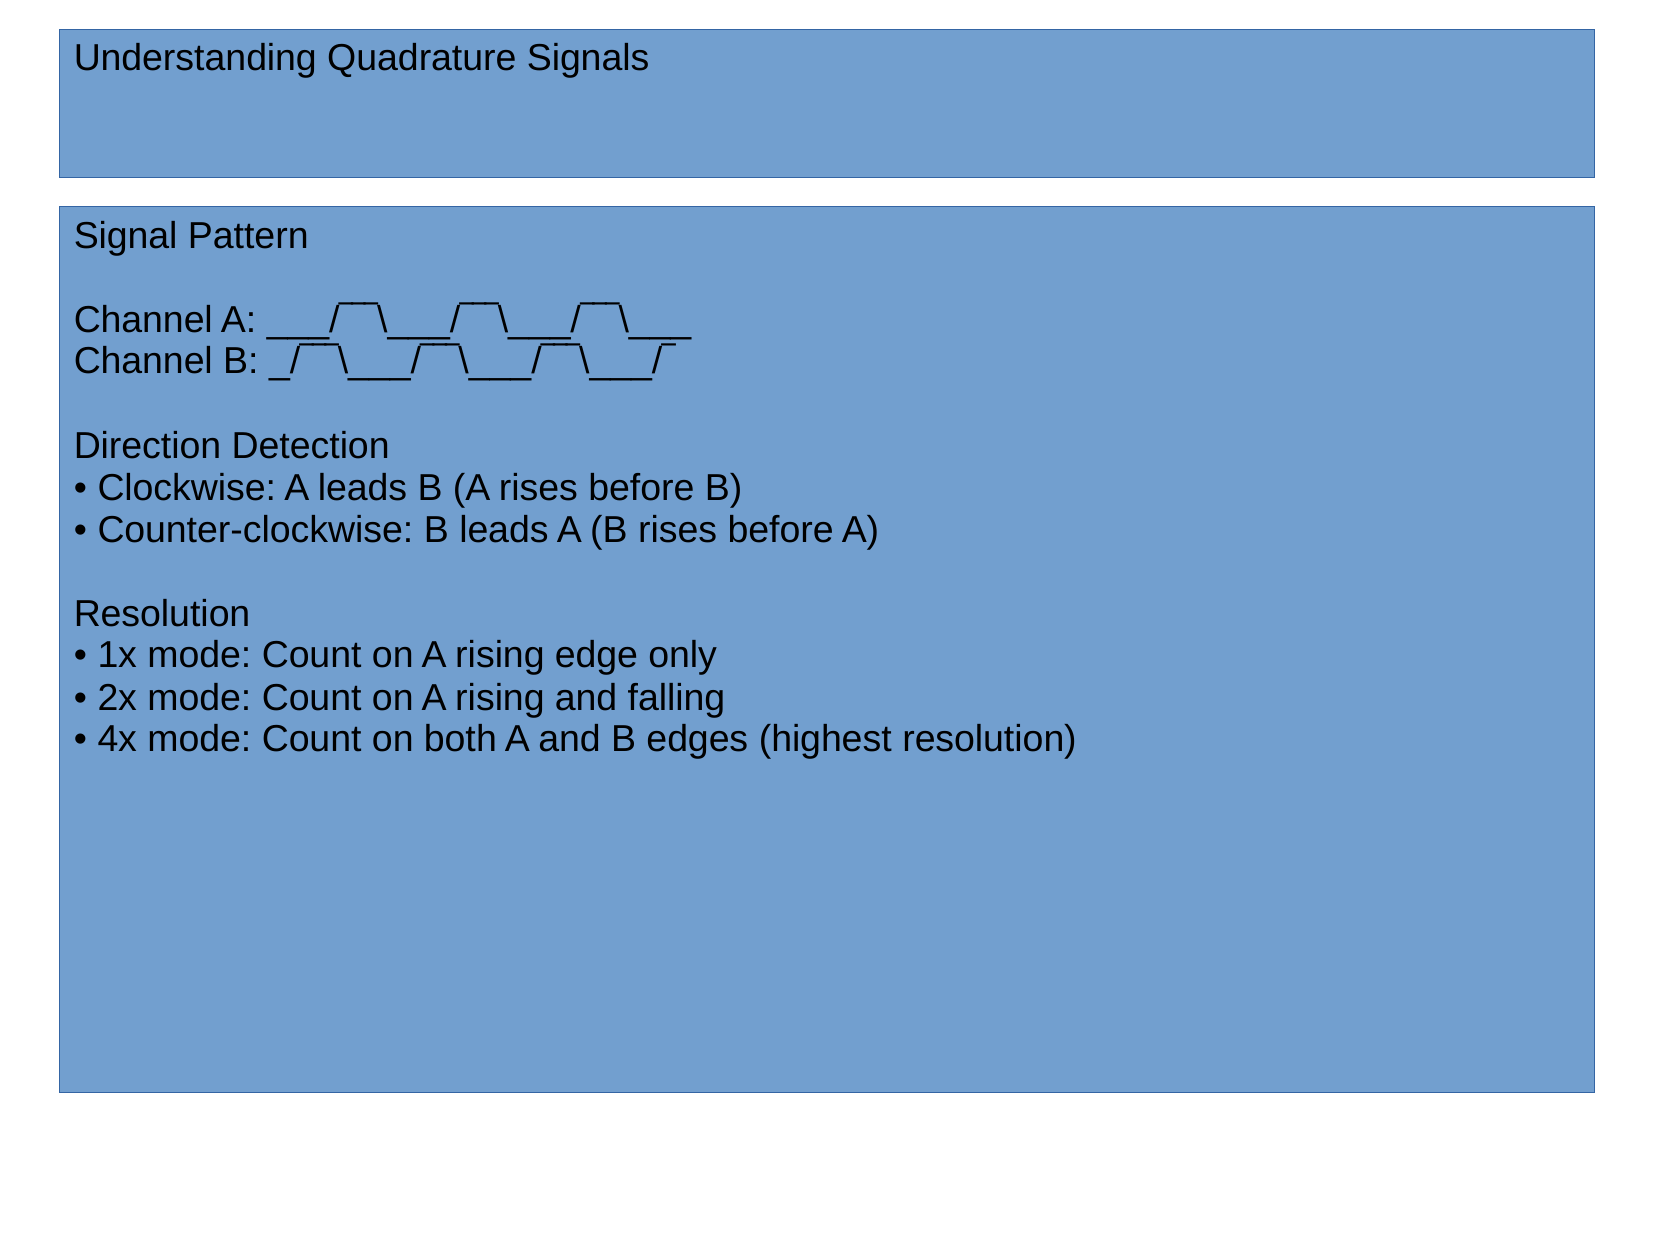

Understanding Quadrature Signals
Signal Pattern
Channel A: ___/‾‾‾\___/‾‾‾\___/‾‾‾\___
Channel B: _/‾‾‾\___/‾‾‾\___/‾‾‾\___/‾
Direction Detection
• Clockwise: A leads B (A rises before B)
• Counter-clockwise: B leads A (B rises before A)
Resolution
• 1x mode: Count on A rising edge only
• 2x mode: Count on A rising and falling
• 4x mode: Count on both A and B edges (highest resolution)